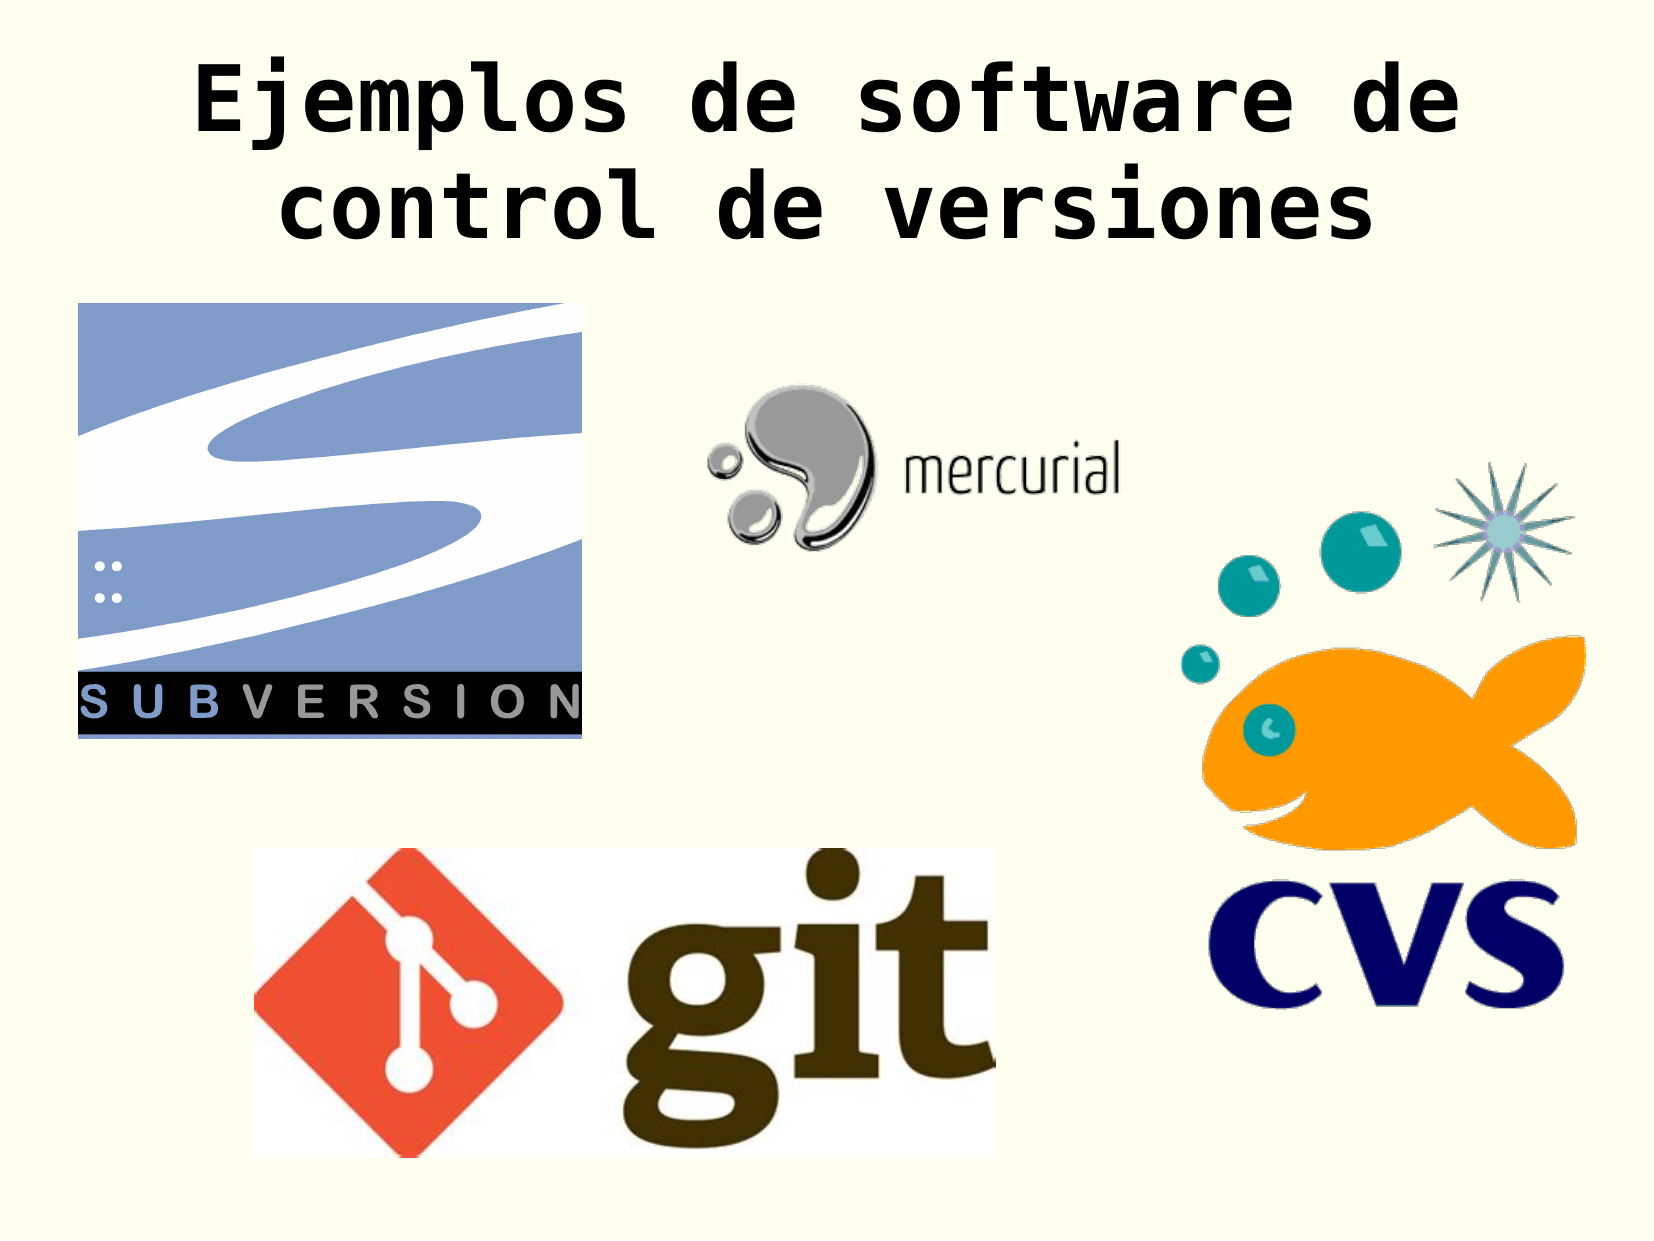

# Ejemplos de software de control de versiones